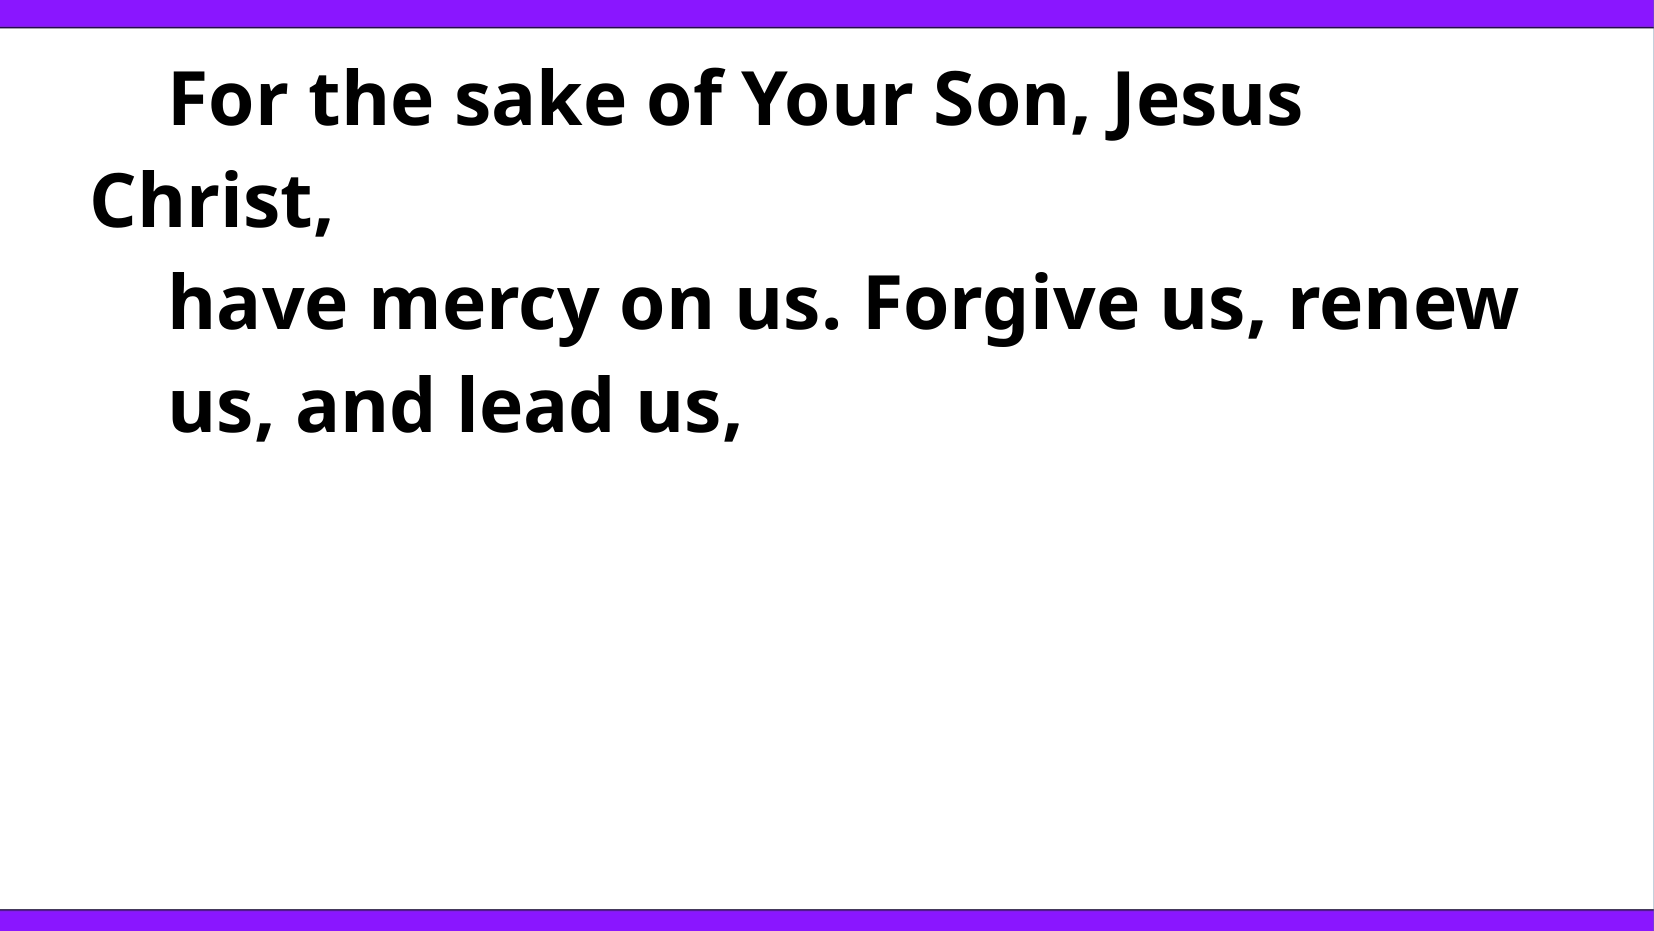

For the sake of Your Son, Jesus Christ,
 have mercy on us. Forgive us, renew
 us, and lead us,